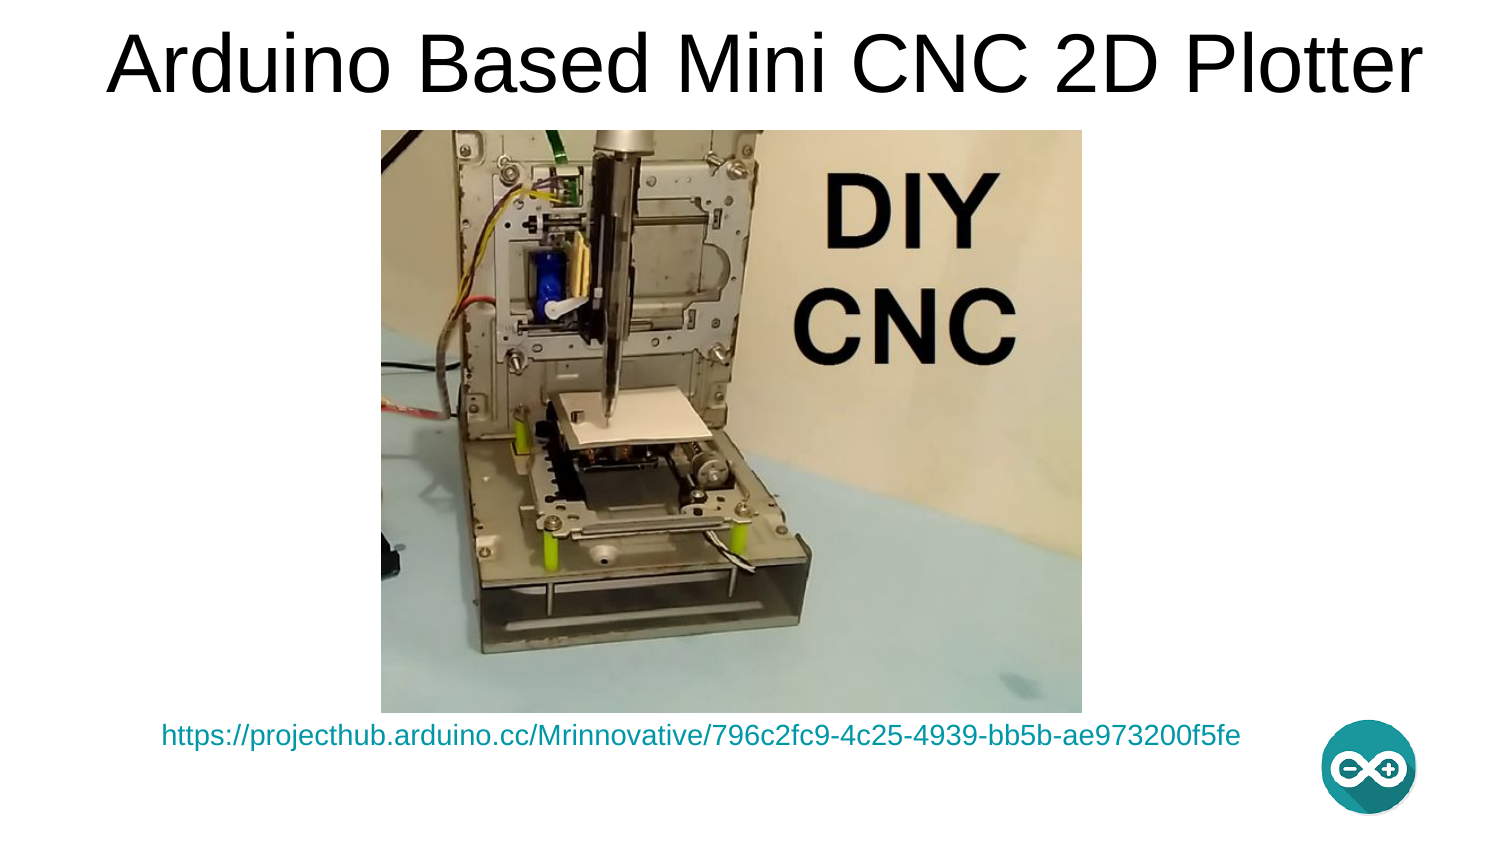

# Arduino Based Mini CNC 2D Plotter
https://projecthub.arduino.cc/Mrinnovative/796c2fc9-4c25-4939-bb5b-ae973200f5fe